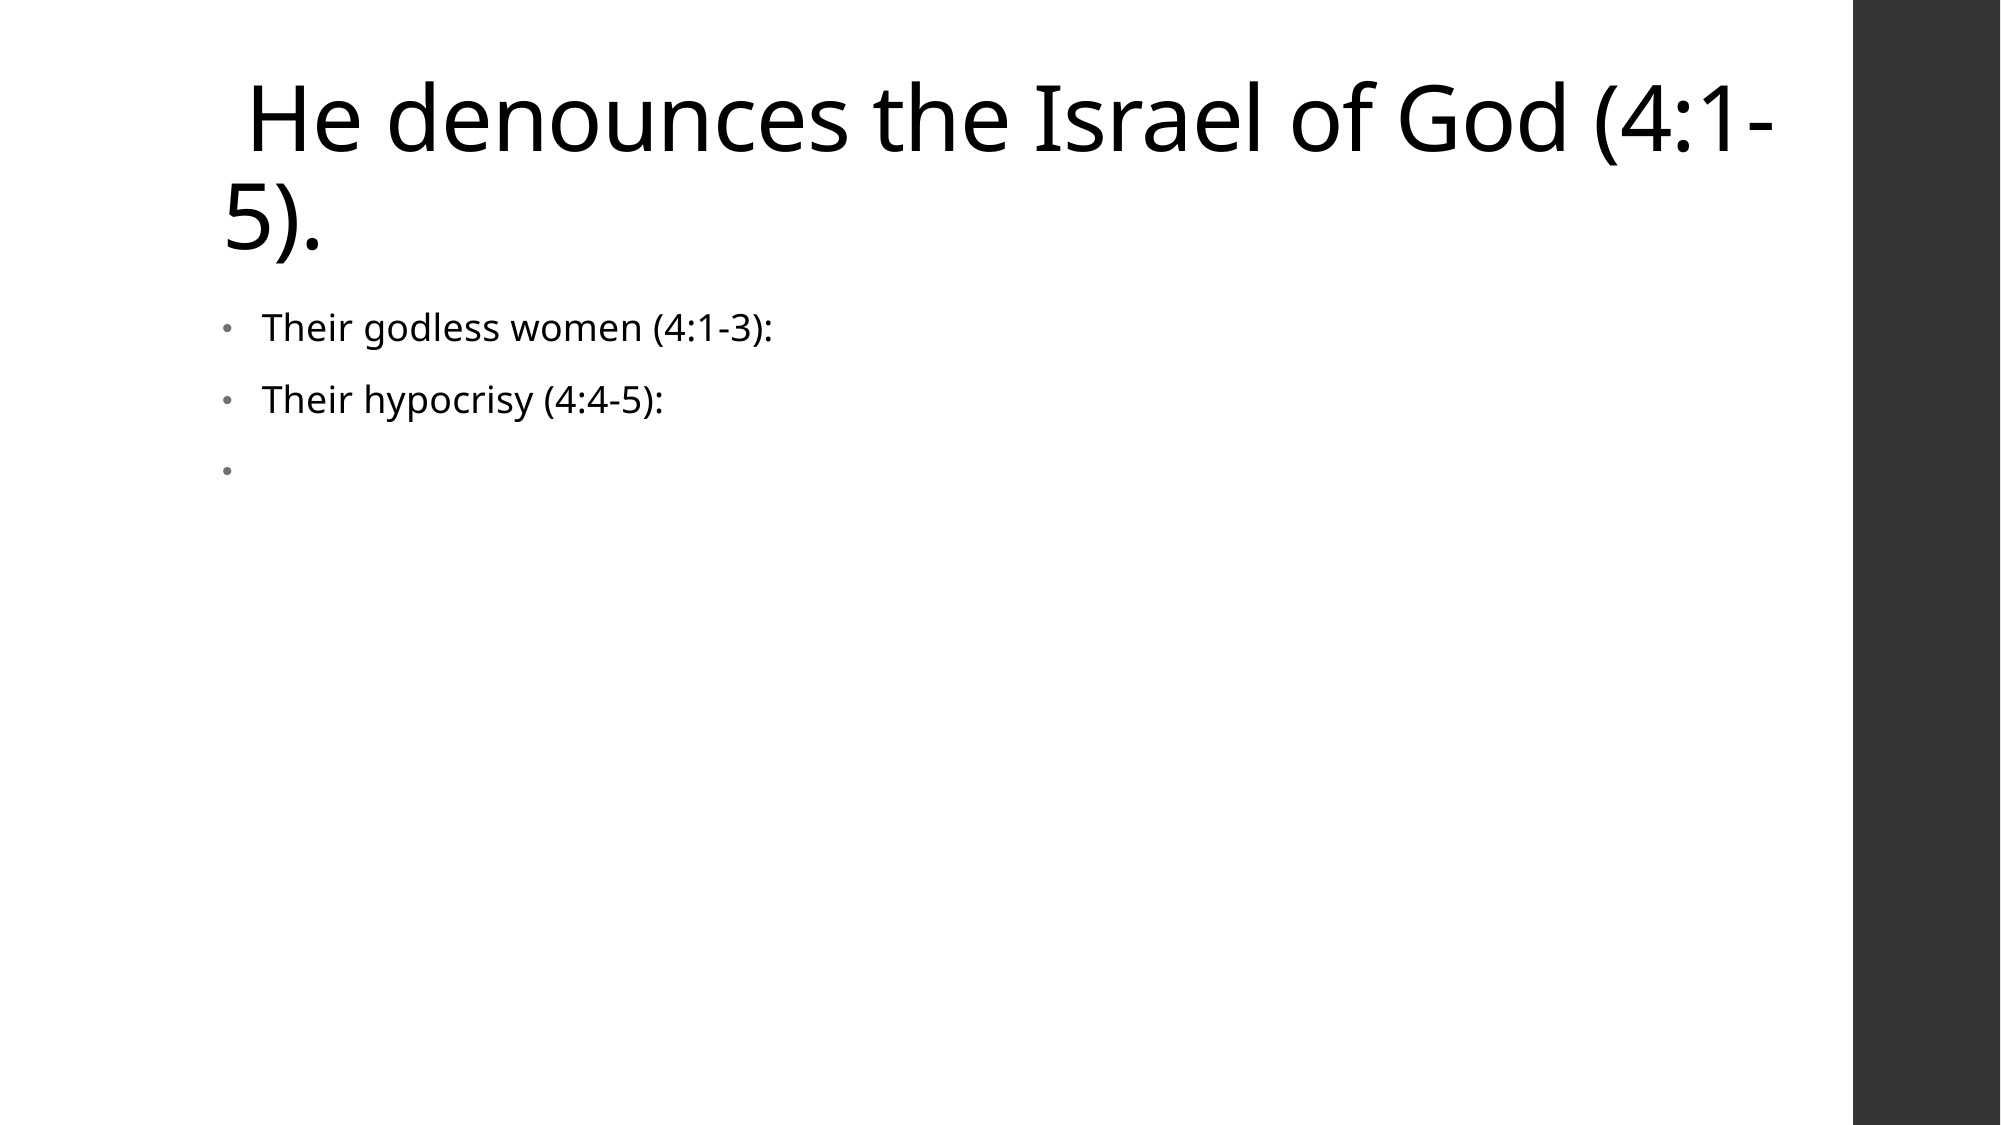

# He denounces the Israel of God (4:1-5).
 Their godless women (4:1-3):
 Their hypocrisy (4:4-5):